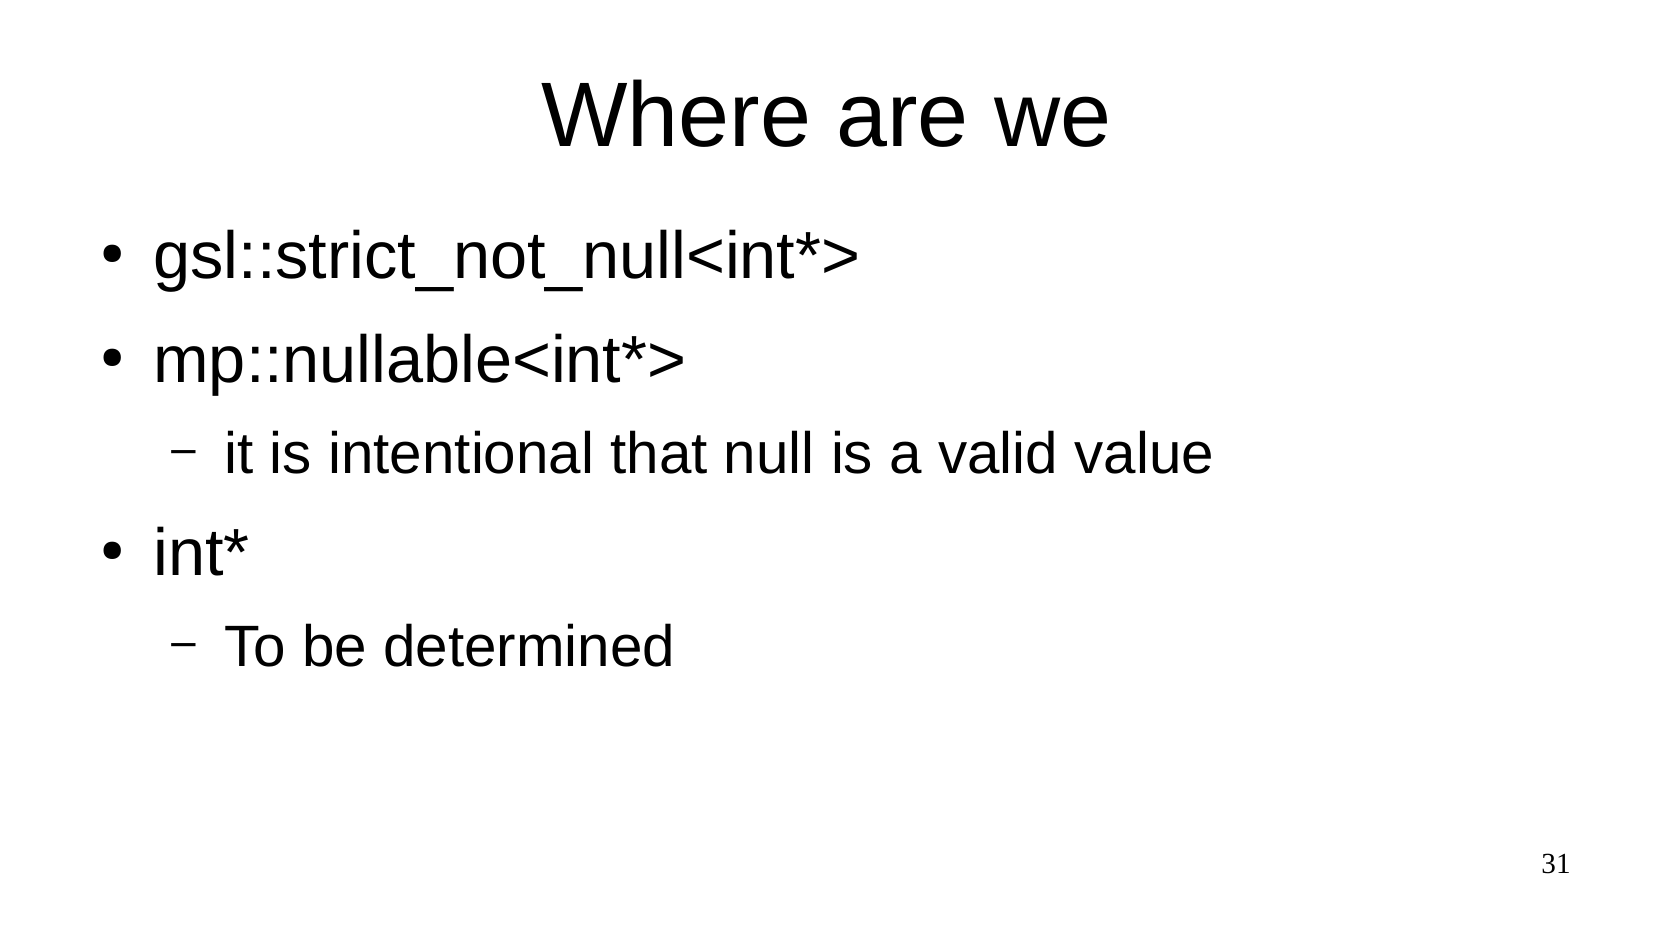

# Where are we
gsl::strict_not_null<int*>
mp::nullable<int*>
it is intentional that null is a valid value
int*
To be determined
31